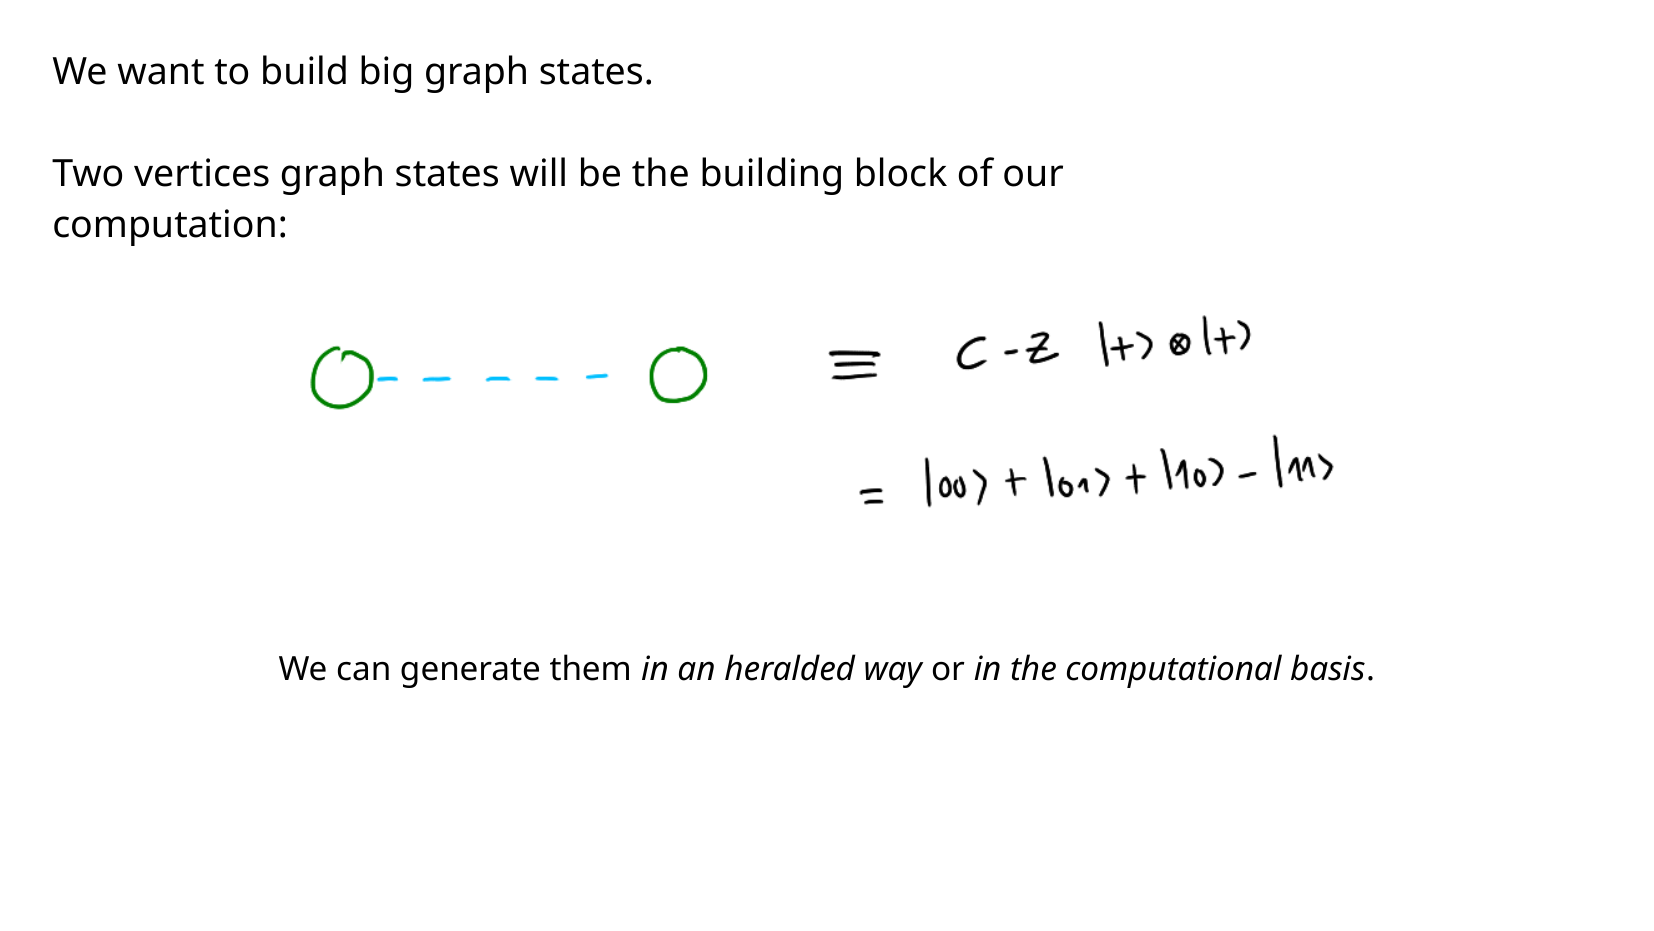

We want to build big graph states.
Two vertices graph states will be the building block of our computation:
We can generate them in an heralded way or in the computational basis.